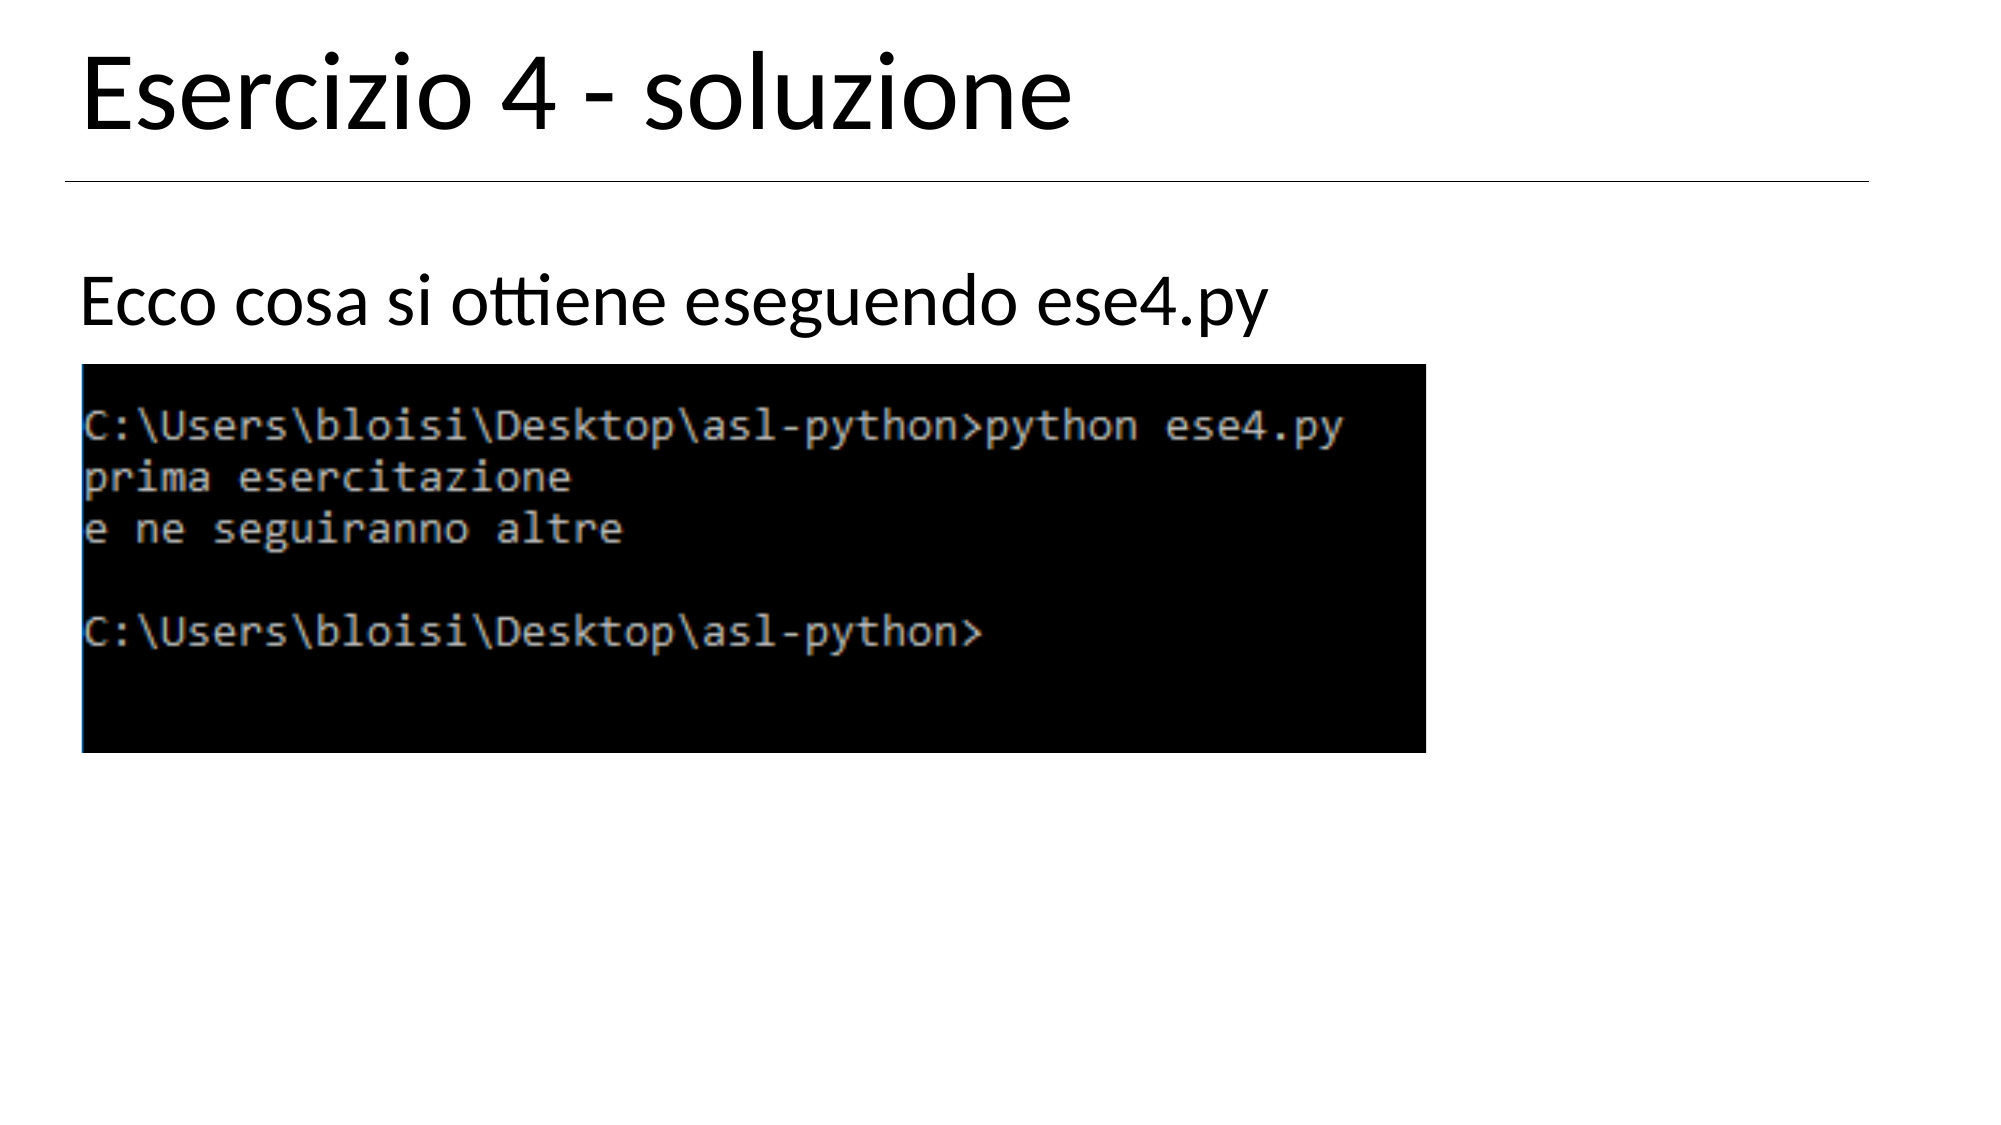

Esercizio 4 - soluzione
Ecco cosa si ottiene eseguendo ese4.py